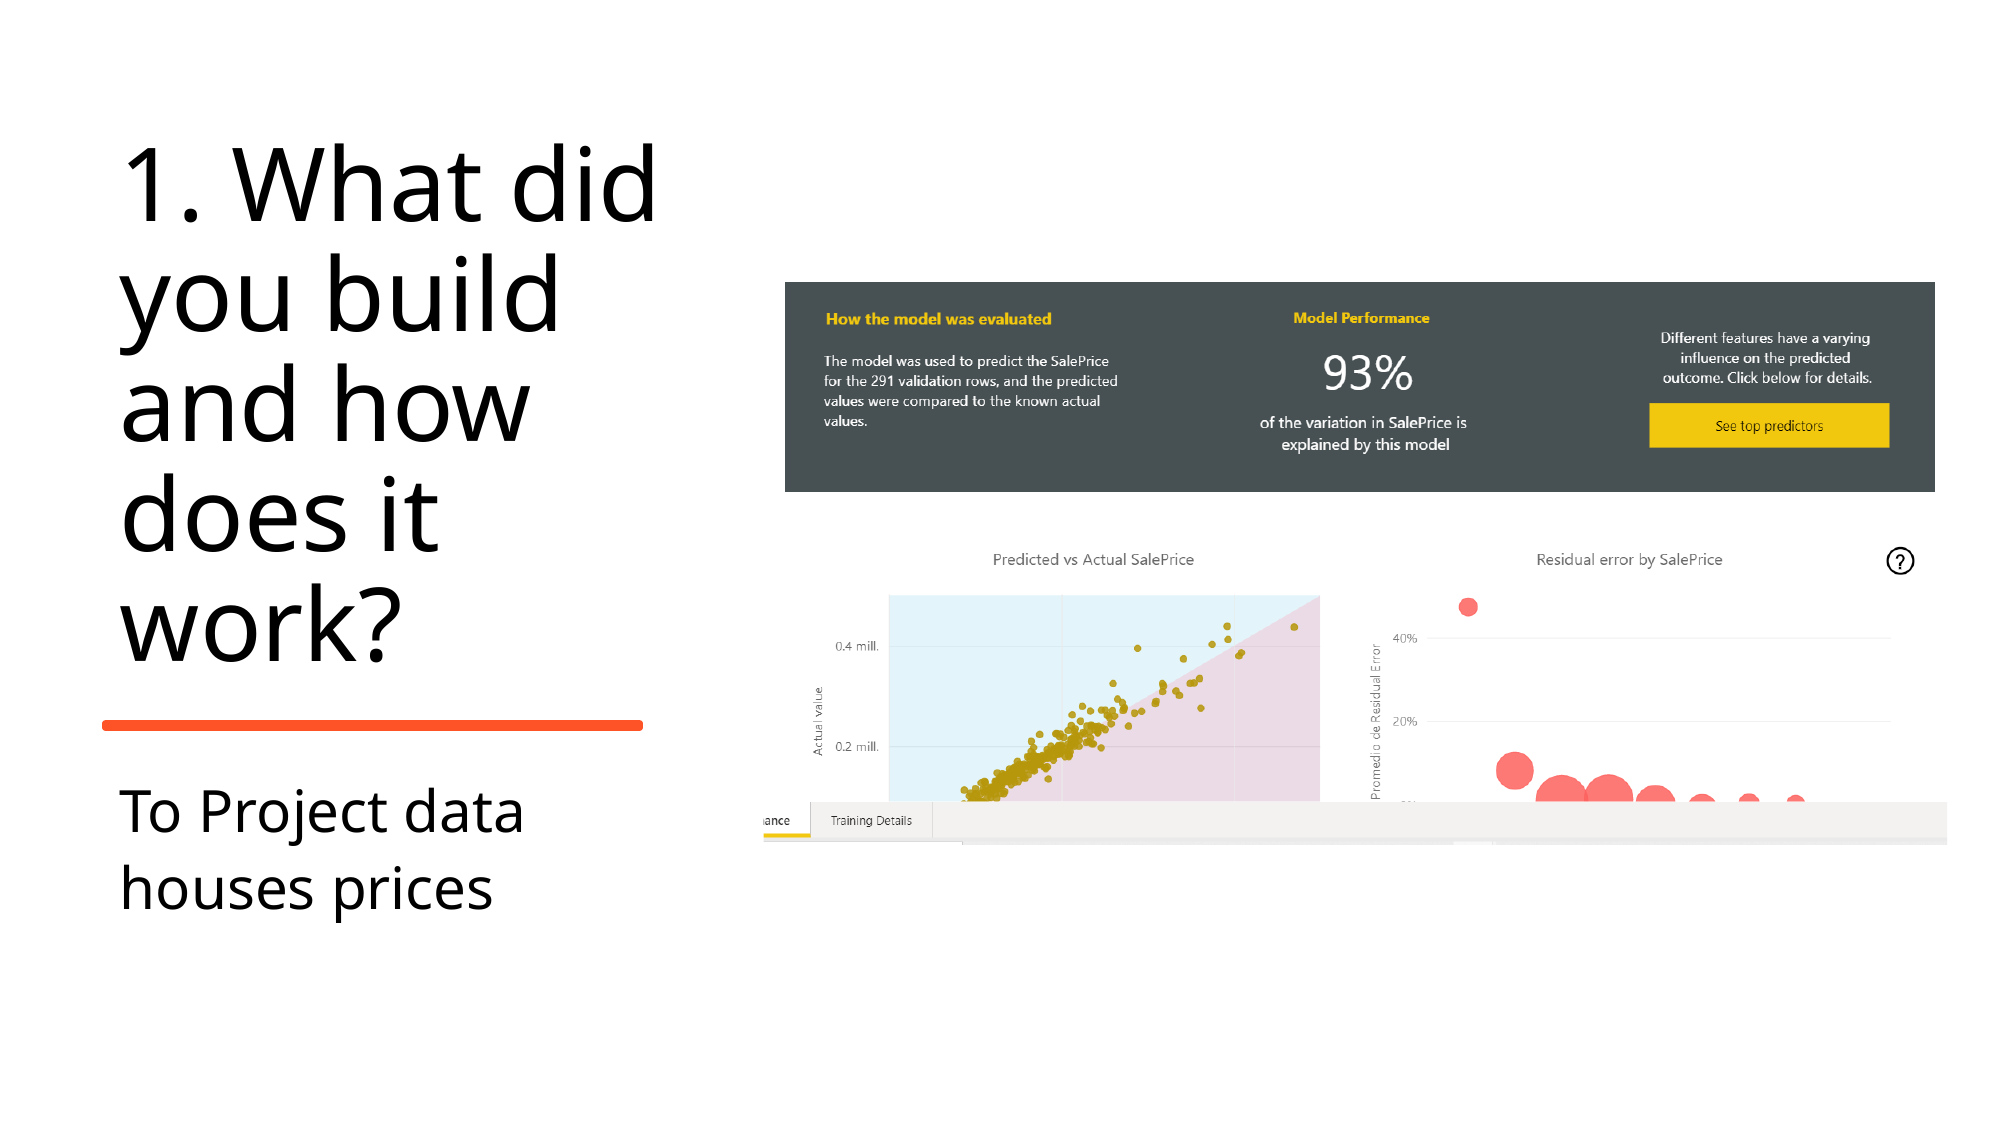

# 1. What did you build and how does it work?
To Project data houses prices